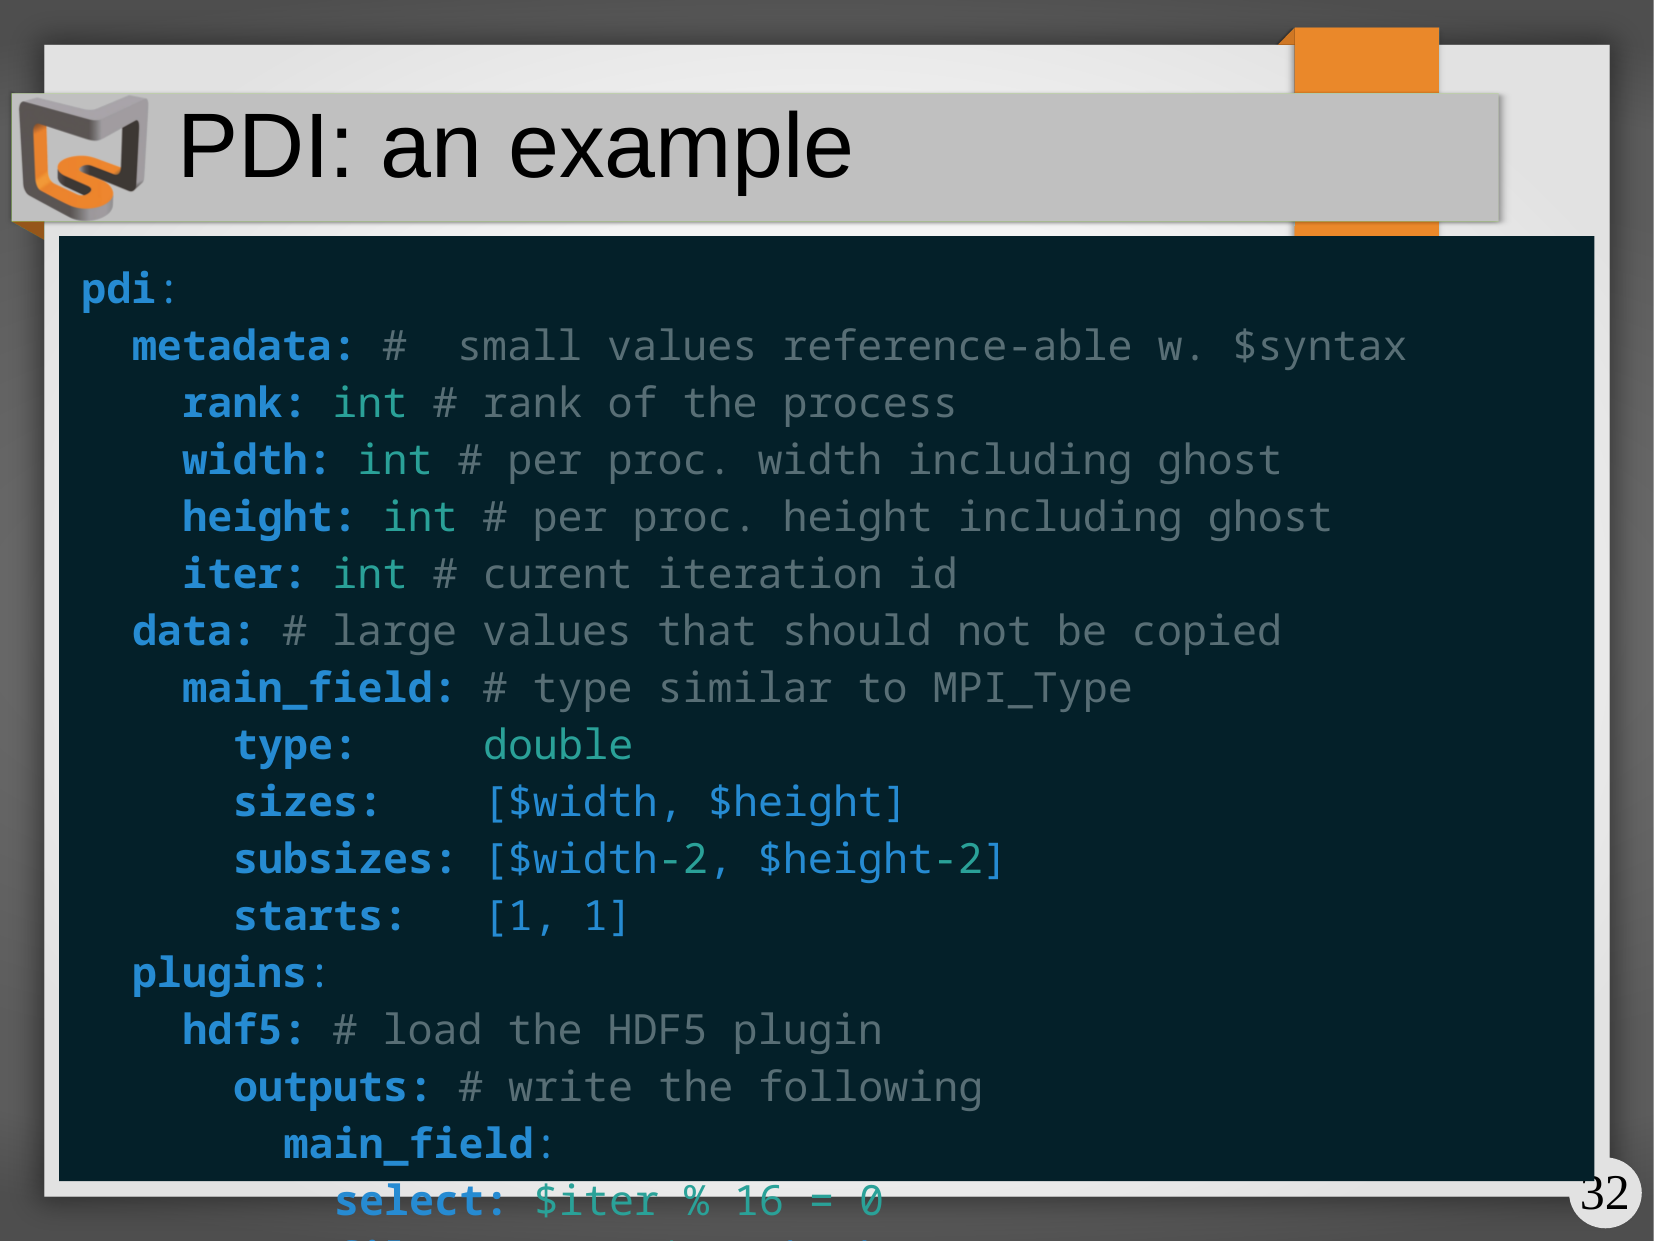

# PDI: an example
pdi:
 metadata: # small values reference-able w. $syntax
 rank: int # rank of the process
 width: int # per proc. width including ghost
 height: int # per proc. height including ghost
 iter: int # curent iteration id
 data: # large values that should not be copied
 main_field: # type similar to MPI_Type
 type: double
 sizes: [$width, $height]
 subsizes: [$width-2, $height-2]
 starts: [1, 1]
 plugins:
 hdf5: # load the HDF5 plugin
 outputs: # write the following
 main_field:
 select: $iter % 16 = 0
 file: output_${rank}.h5
 var: iter_${iter}/main_field